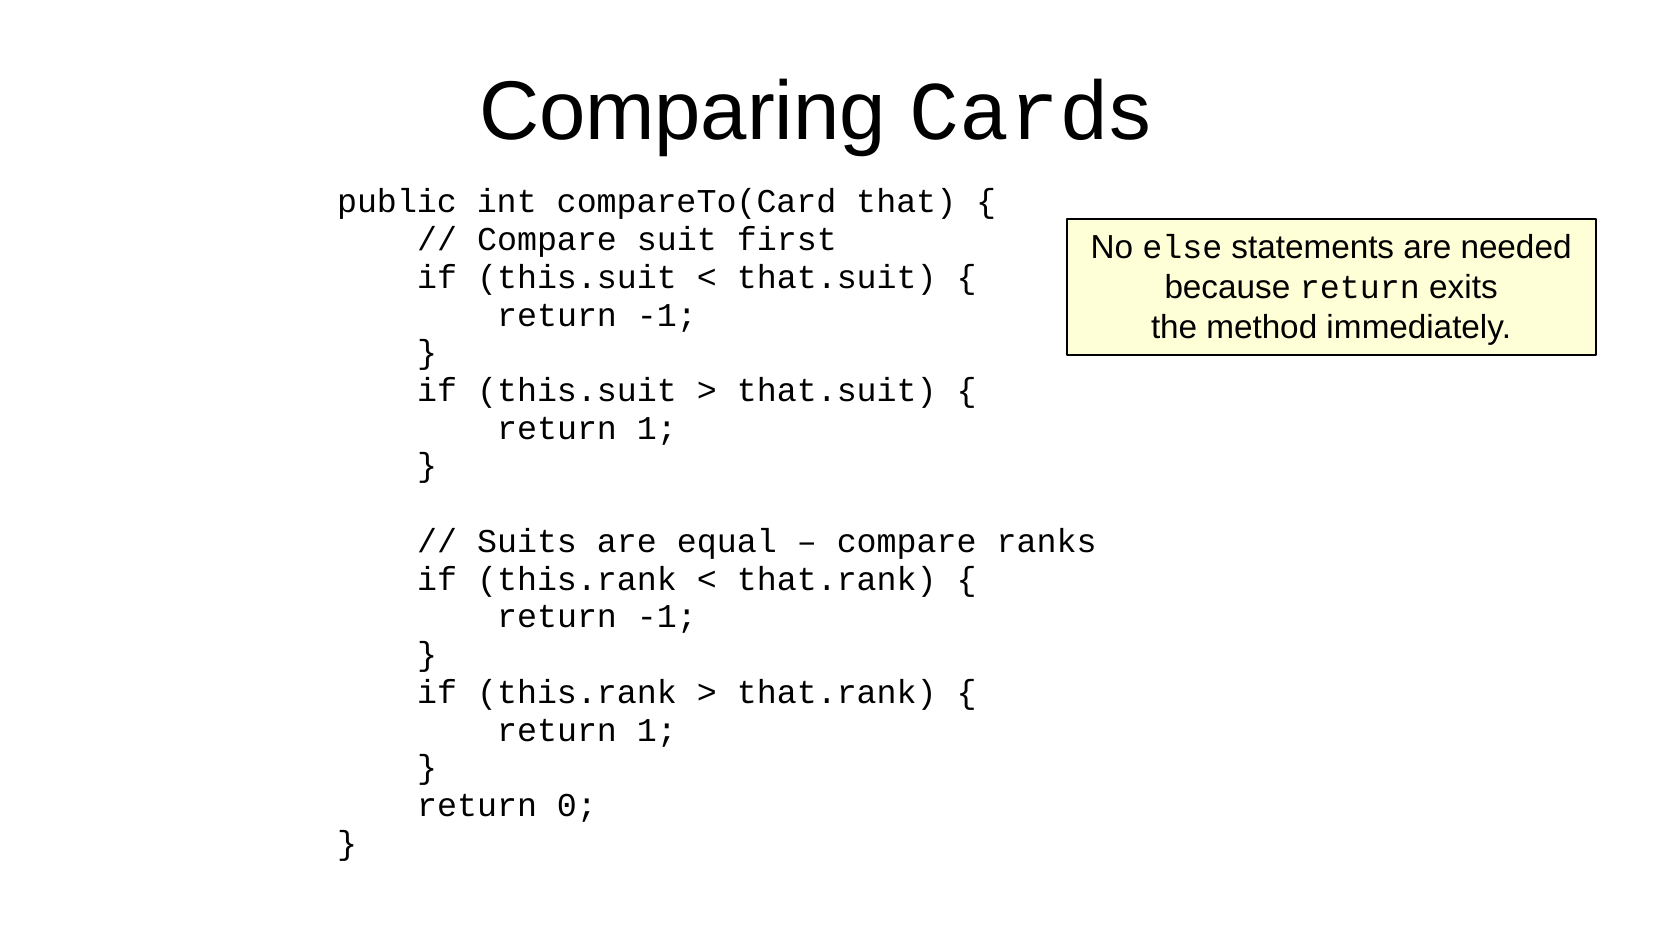

# Comparing Cards
public int compareTo(Card that) {
 // Compare suit first
 if (this.suit < that.suit) {
 return -1;
 }
 if (this.suit > that.suit) {
 return 1;
 }
 // Suits are equal – compare ranks
 if (this.rank < that.rank) {
 return -1;
 }
 if (this.rank > that.rank) {
 return 1;
 }
 return 0;
}
No else statements are needed
because return exits
the method immediately.